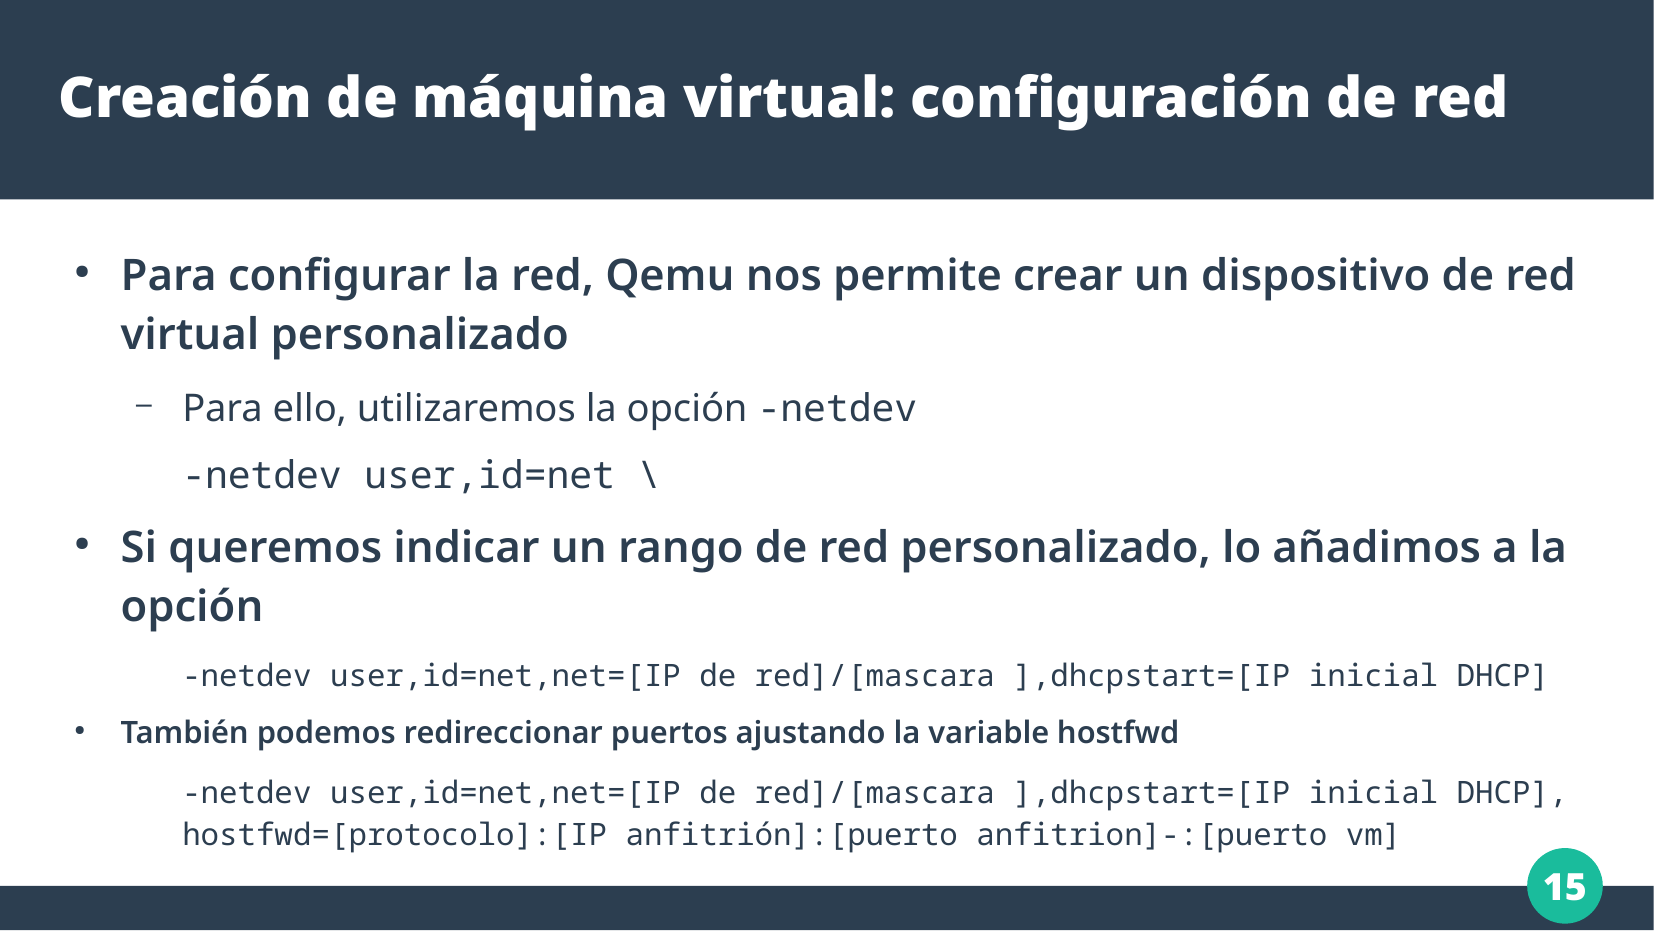

# Creación de máquina virtual: configuración de red
Para configurar la red, Qemu nos permite crear un dispositivo de red virtual personalizado
Para ello, utilizaremos la opción -netdev
-netdev user,id=net \
Si queremos indicar un rango de red personalizado, lo añadimos a la opción
-netdev user,id=net,net=[IP de red]/[mascara ],dhcpstart=[IP inicial DHCP]
También podemos redireccionar puertos ajustando la variable hostfwd
-netdev user,id=net,net=[IP de red]/[mascara ],dhcpstart=[IP inicial DHCP], hostfwd=[protocolo]:[IP anfitrión]:[puerto anfitrion]-:[puerto vm]